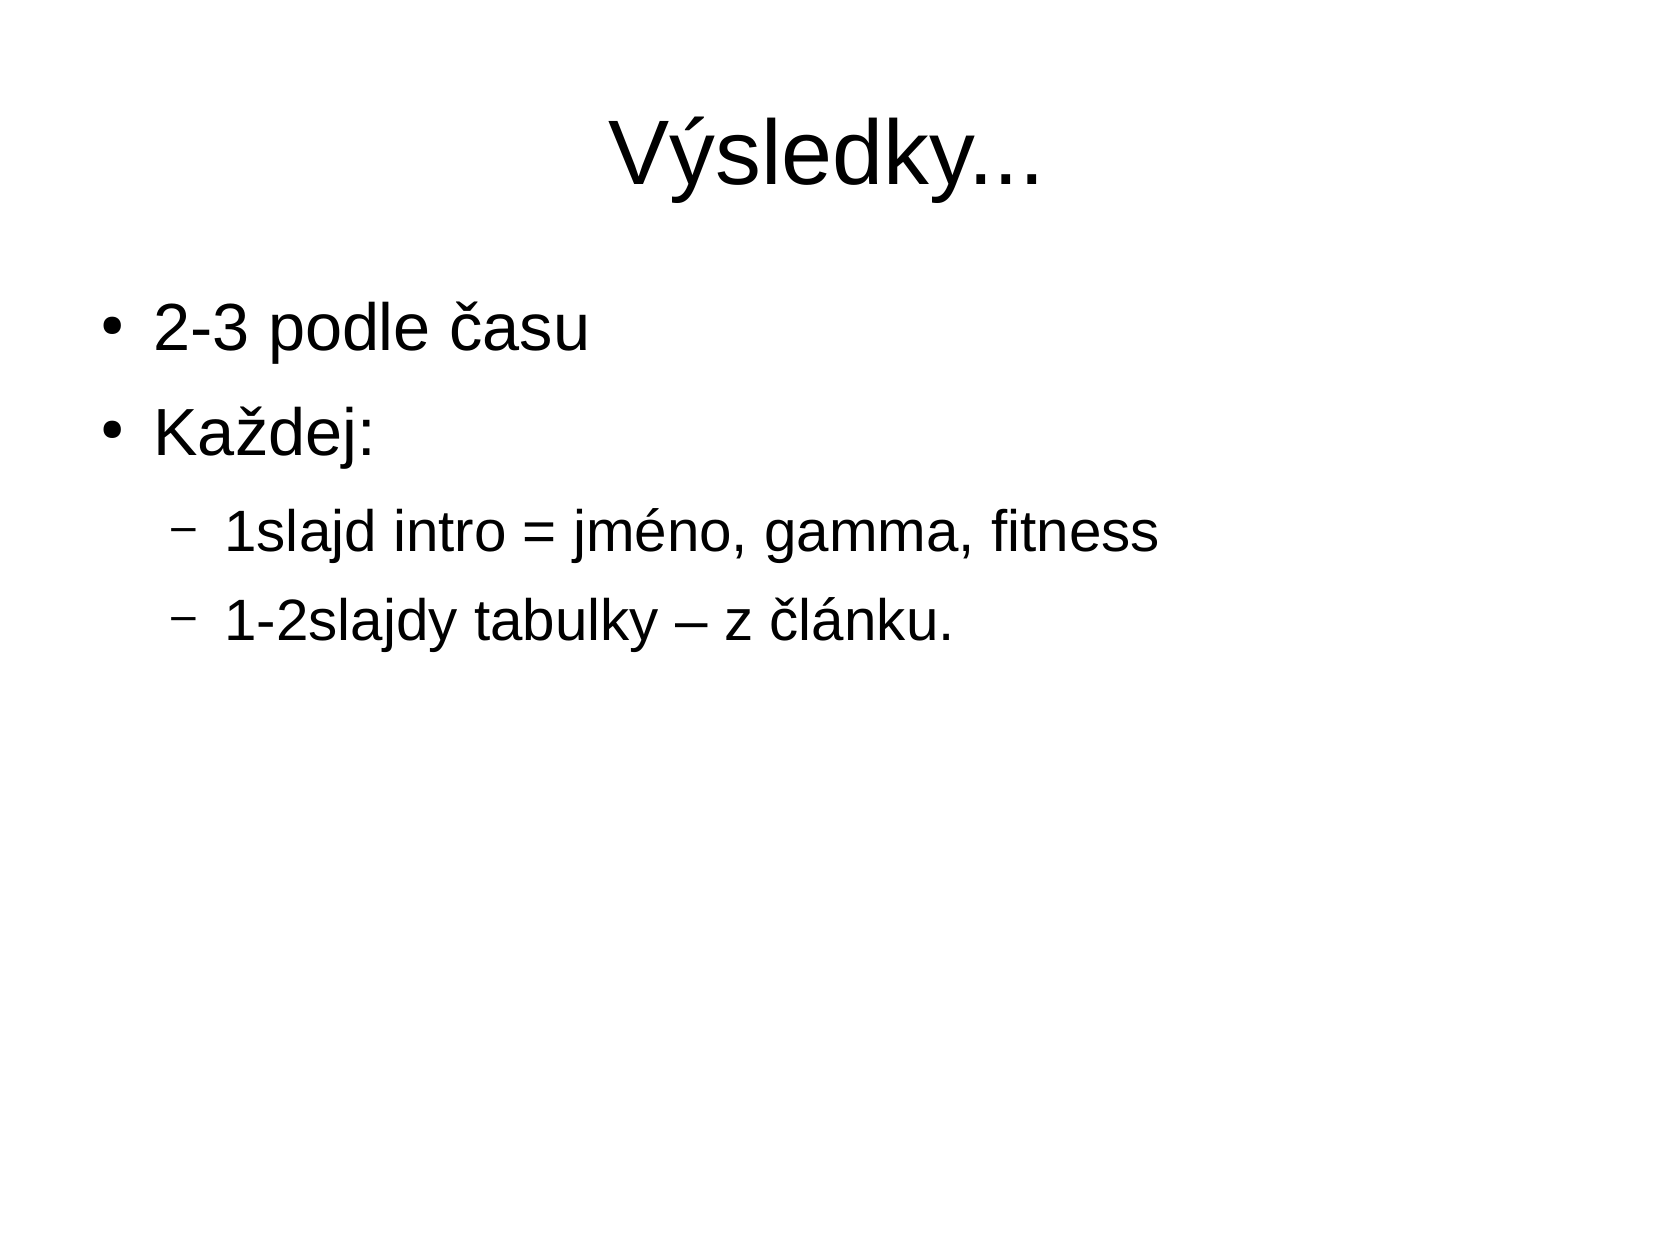

# Výsledky...
2-3 podle času
Každej:
1slajd intro = jméno, gamma, fitness
1-2slajdy tabulky – z článku.